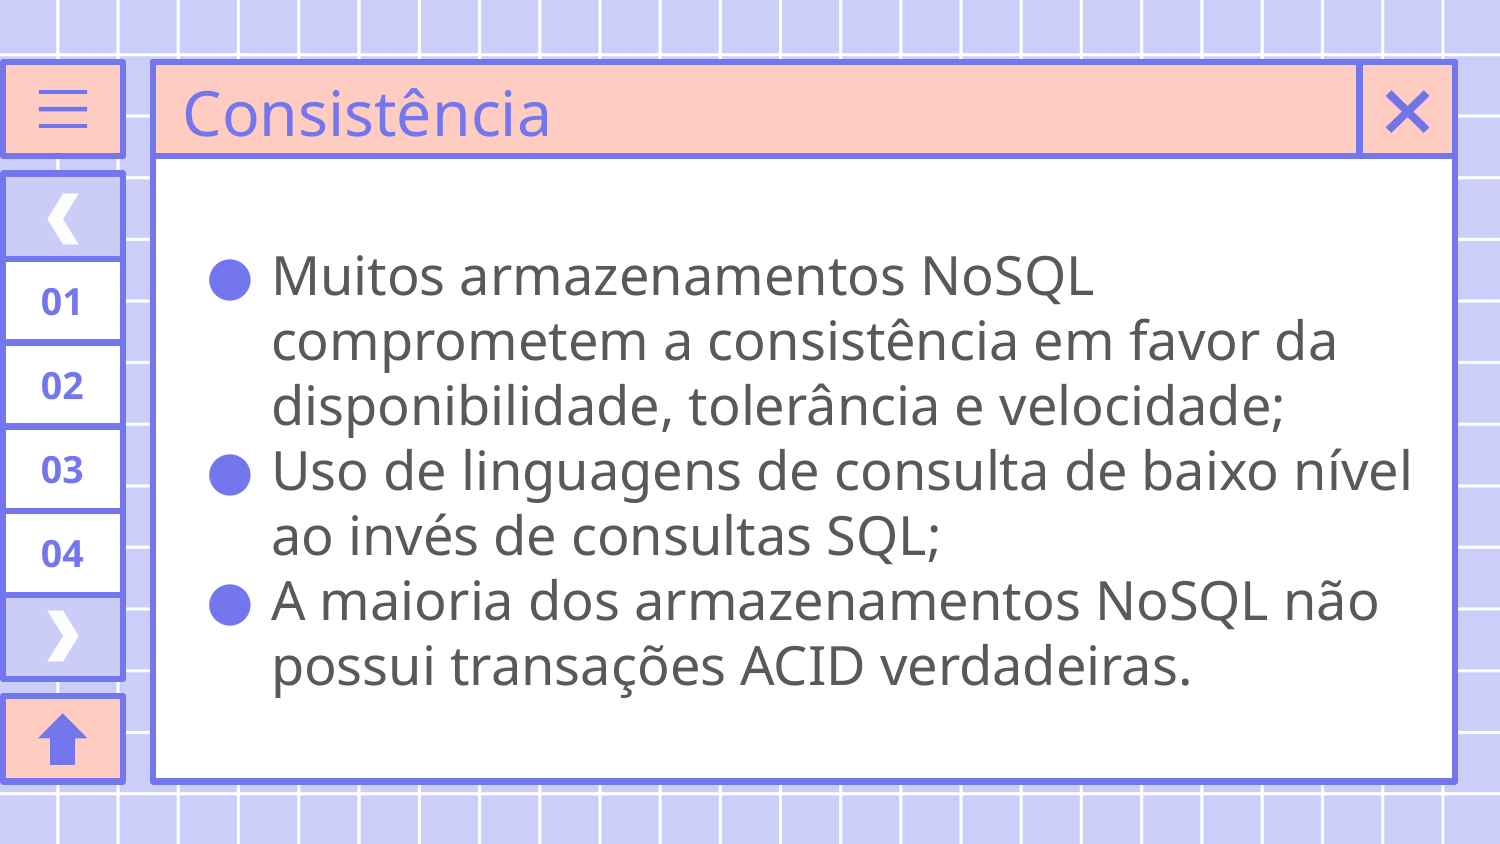

# Consistência
Muitos armazenamentos NoSQL comprometem a consistência em favor da disponibilidade, tolerância e velocidade;
Uso de linguagens de consulta de baixo nível ao invés de consultas SQL;
A maioria dos armazenamentos NoSQL não possui transações ACID verdadeiras.
01
02
03
04